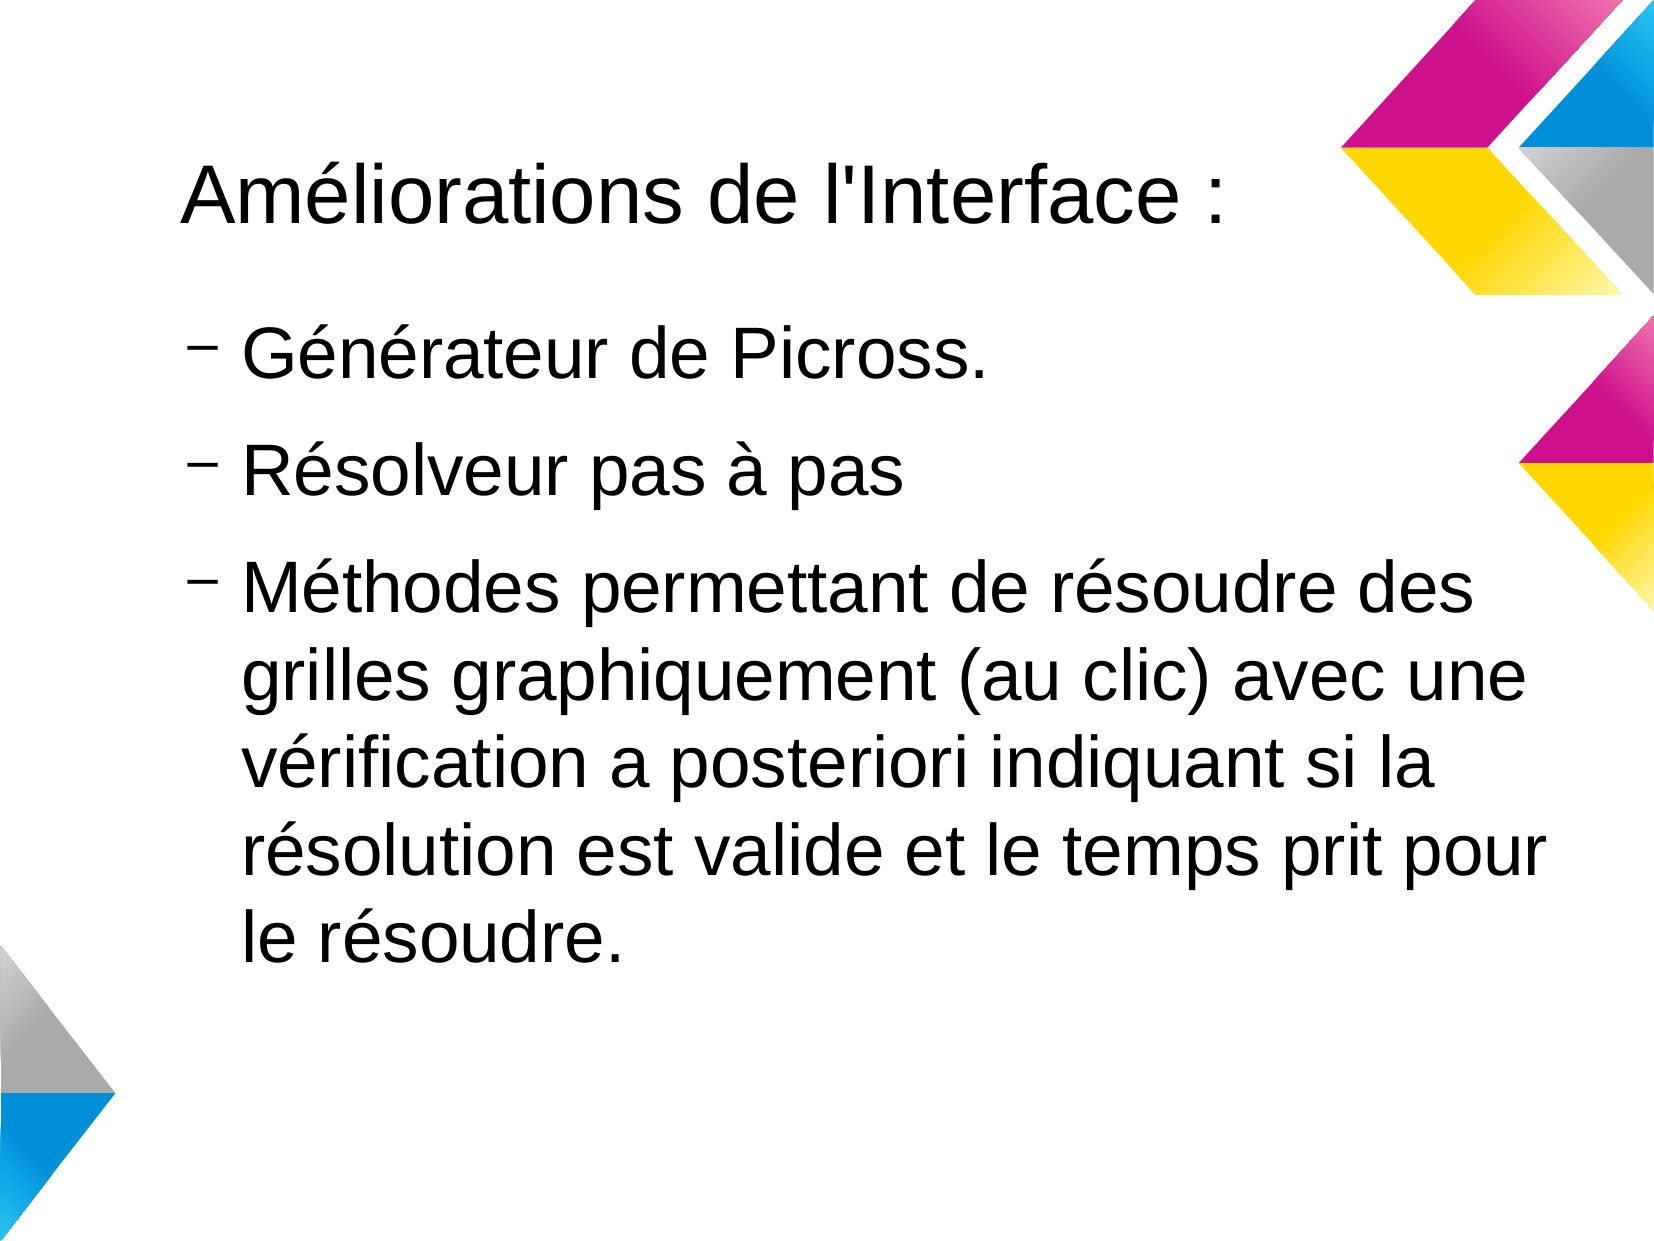

# Améliorations de l'Interface :
Générateur de Picross.
Résolveur pas à pas
Méthodes permettant de résoudre des grilles graphiquement (au clic) avec une vérification a posteriori indiquant si la résolution est valide et le temps prit pour le résoudre.